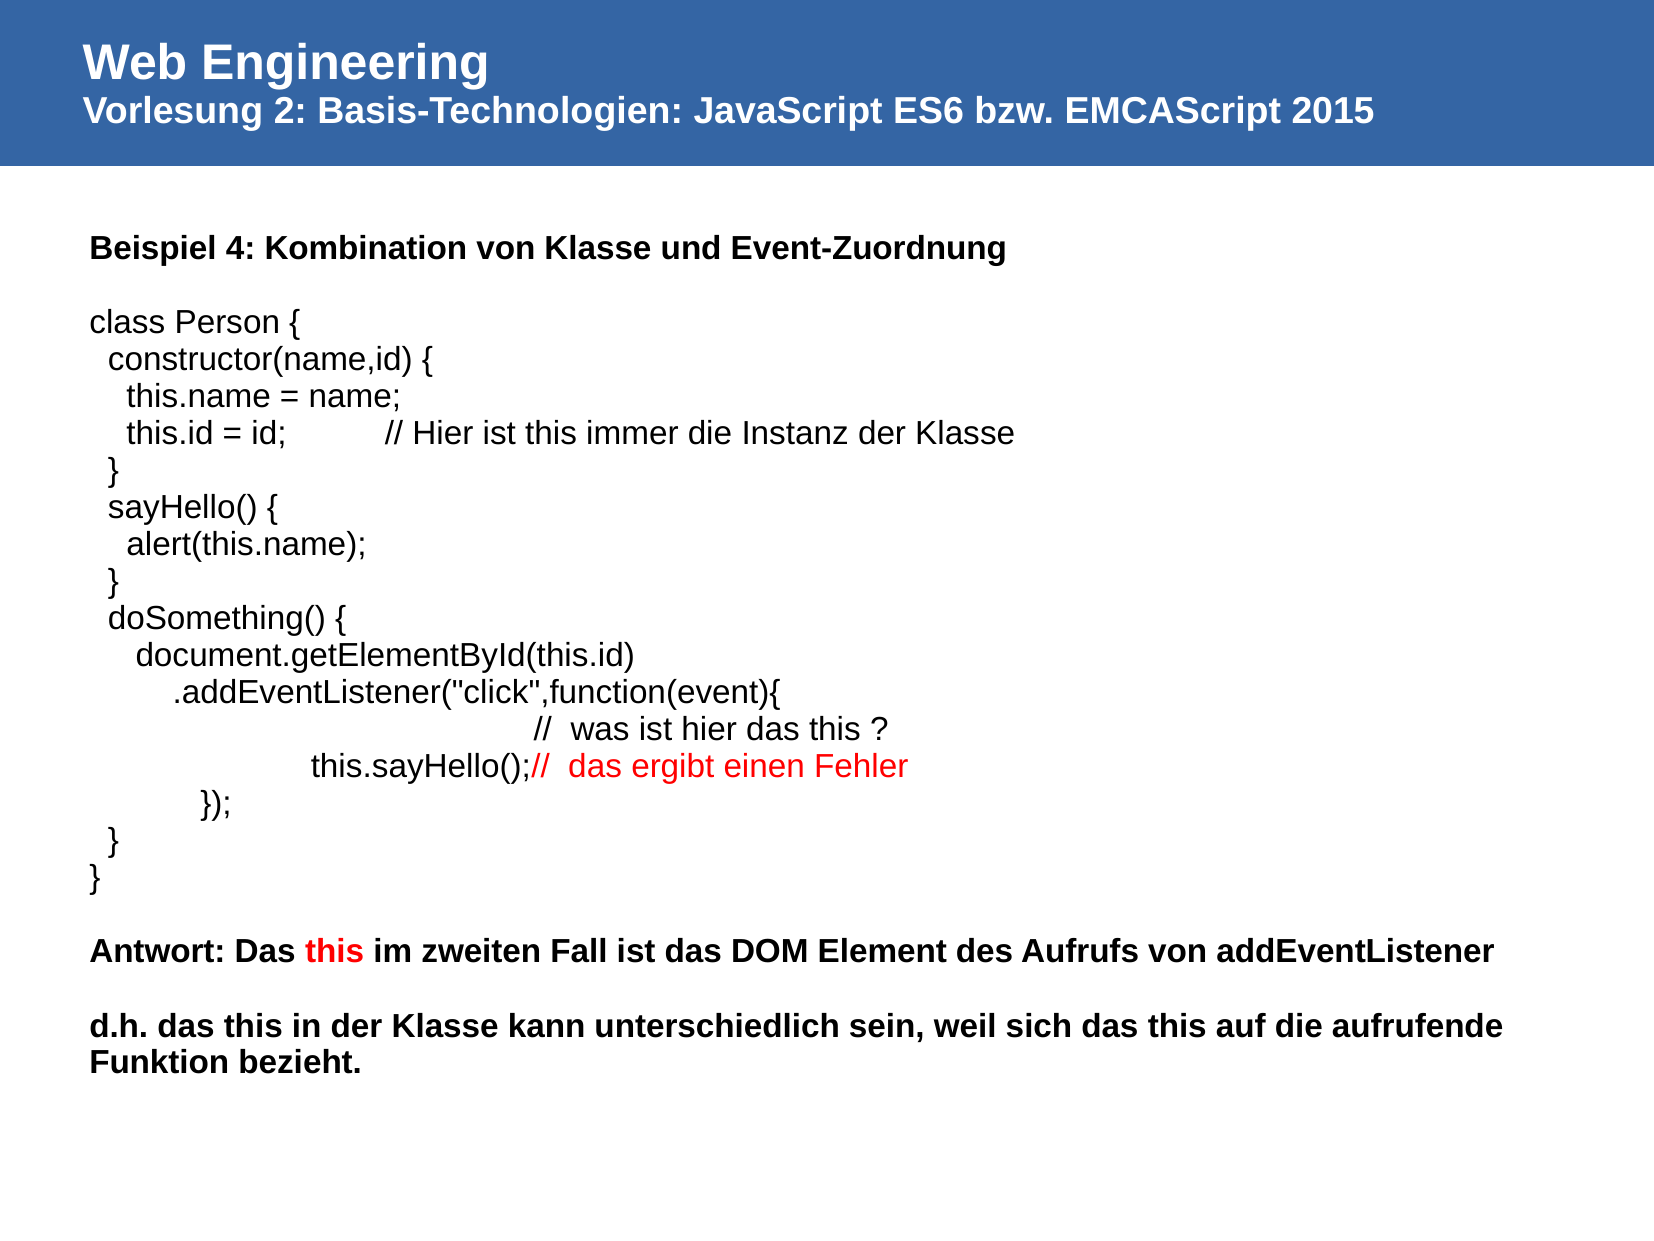

# Web Engineering Vorlesung 2: Basis-Technologien: JavaScript ES6 bzw. EMCAScript 2015
Beispiel 4: Kombination von Klasse und Event-Zuordnung
class Person {
 constructor(name,id) {
 this.name = name;
 this.id = id;		// Hier ist this immer die Instanz der Klasse
 }
 sayHello() {
 alert(this.name);
 }
 doSomething() {
 document.getElementById(this.id)
 .addEventListener("click",function(event){
 // was ist hier das this ?
			this.sayHello();// das ergibt einen Fehler
 });
 }
}
Antwort: Das this im zweiten Fall ist das DOM Element des Aufrufs von addEventListener
d.h. das this in der Klasse kann unterschiedlich sein, weil sich das this auf die aufrufende
Funktion bezieht.